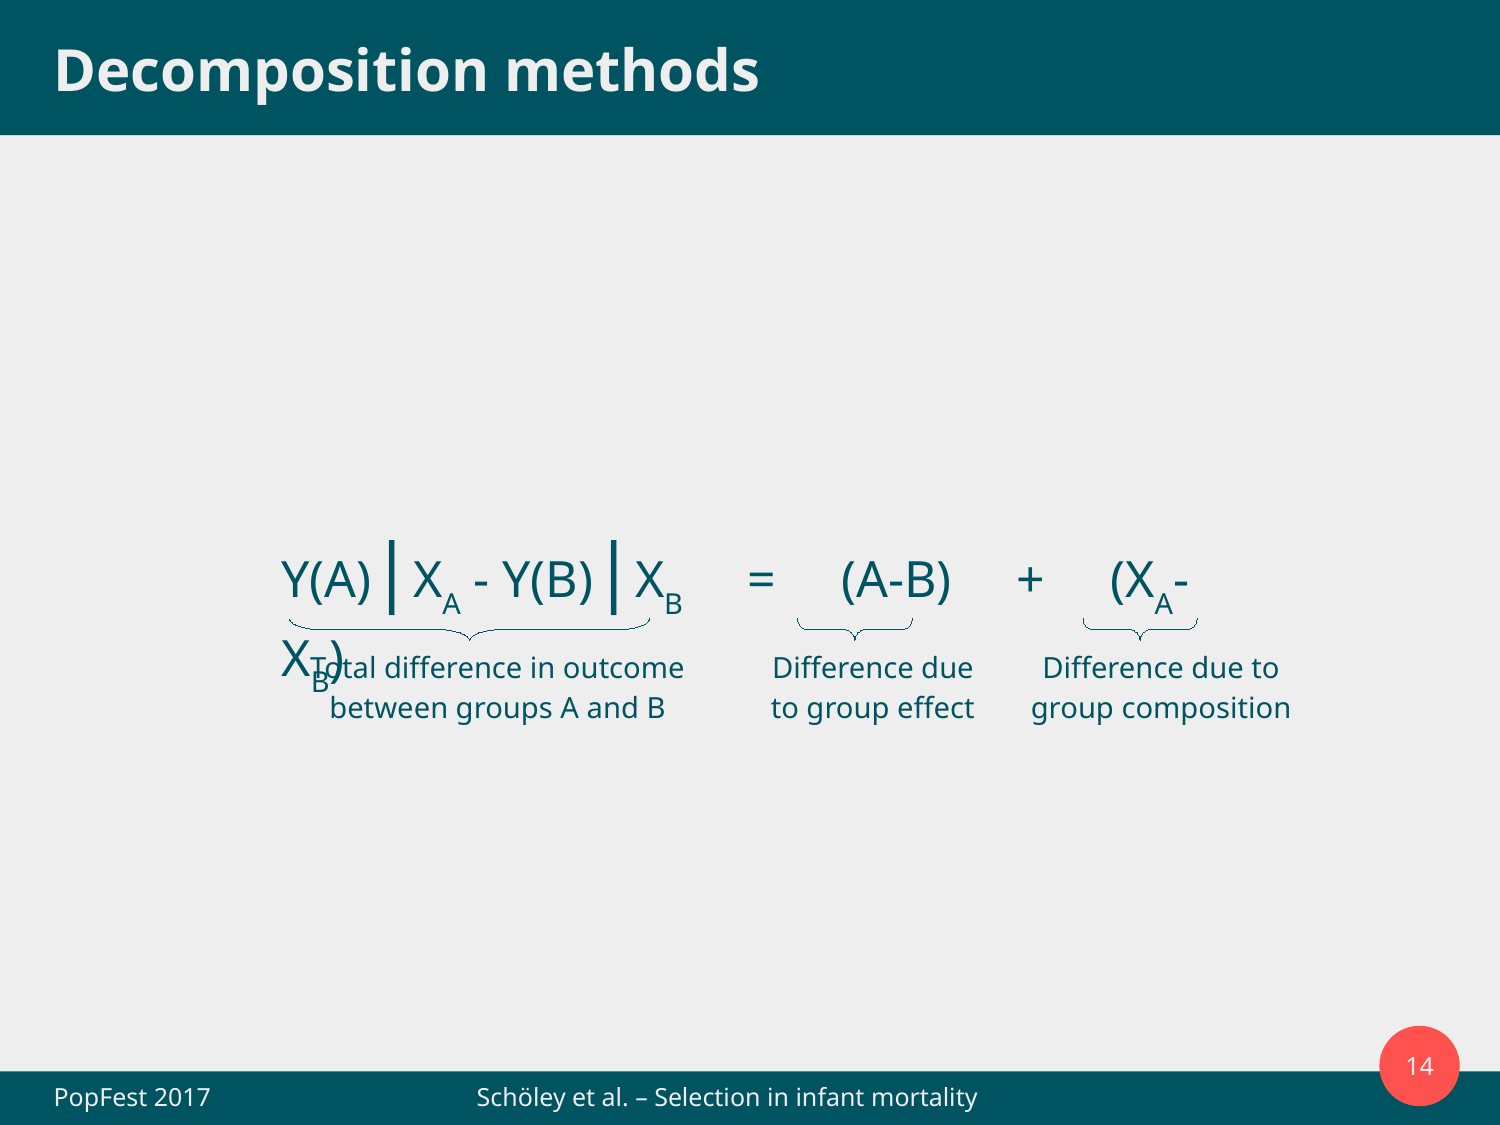

# Decomposition methods
Y(A)|XA - Y(B)|XB = (A-B) + (XA-XB)
Total difference in outcome
between groups A and B
Difference due
to group effect
Difference due to
group composition
14
PopFest 2017
Schöley et al. – Selection in infant mortality